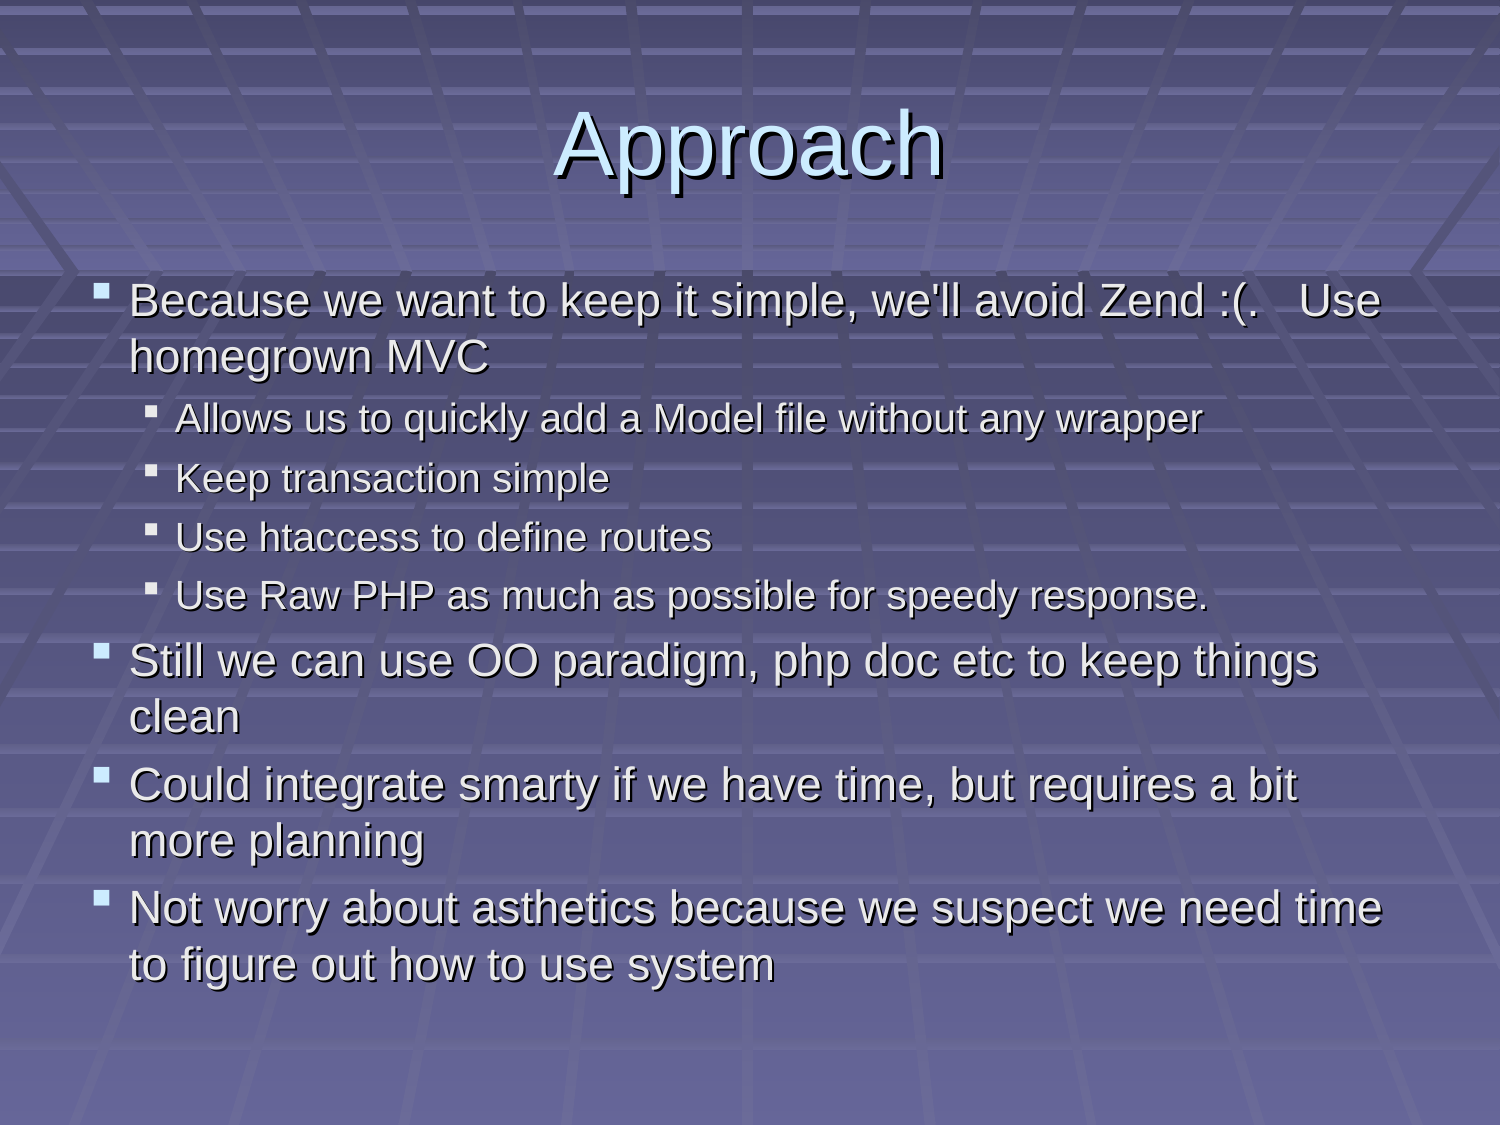

# Approach
Because we want to keep it simple, we'll avoid Zend :(. Use homegrown MVC
Allows us to quickly add a Model file without any wrapper
Keep transaction simple
Use htaccess to define routes
Use Raw PHP as much as possible for speedy response.
Still we can use OO paradigm, php doc etc to keep things clean
Could integrate smarty if we have time, but requires a bit more planning
Not worry about asthetics because we suspect we need time to figure out how to use system